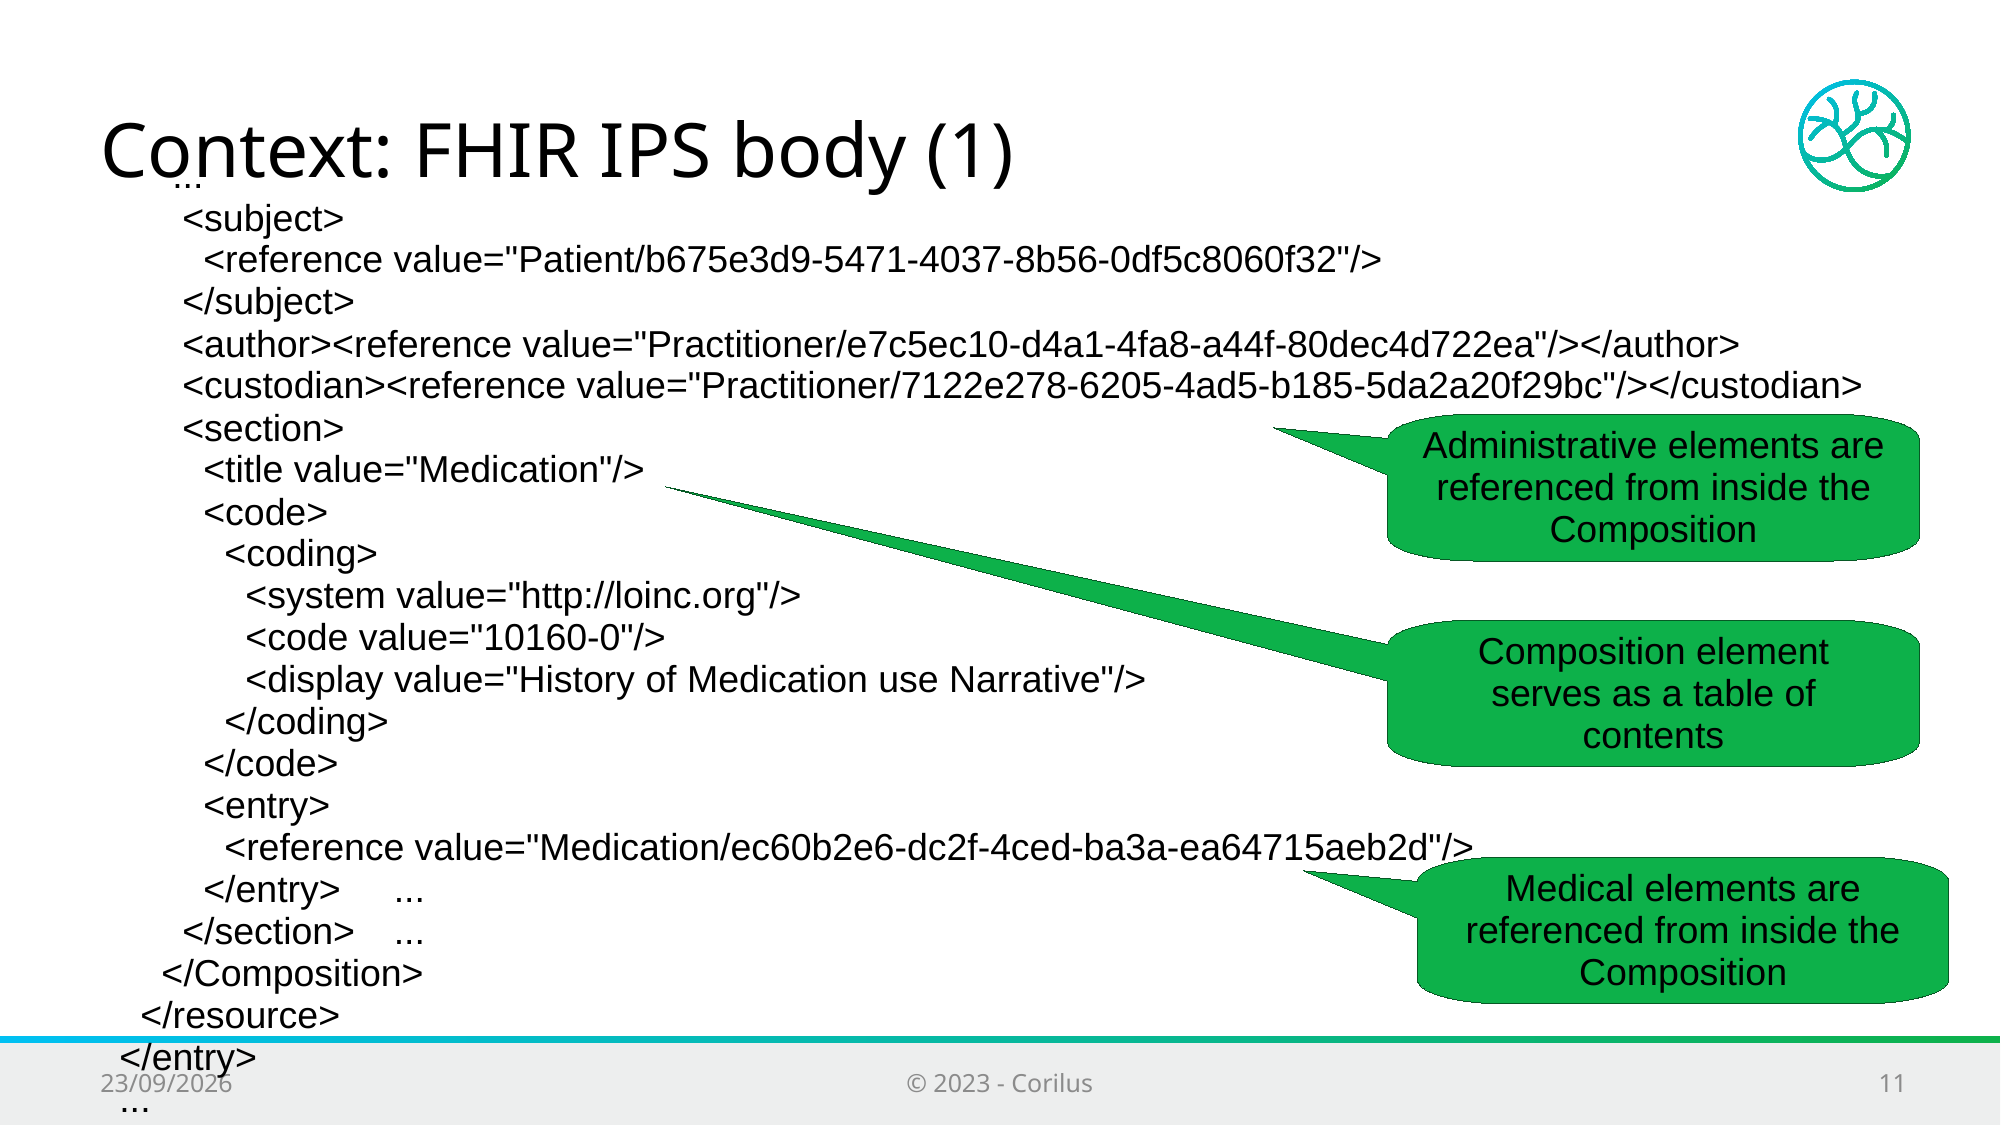

# Context: FHIR IPS body (1)
	...
 <subject>
 <reference value="Patient/b675e3d9-5471-4037-8b56-0df5c8060f32"/>
 </subject>
 <author><reference value="Practitioner/e7c5ec10-d4a1-4fa8-a44f-80dec4d722ea"/></author>
 <custodian><reference value="Practitioner/7122e278-6205-4ad5-b185-5da2a20f29bc"/></custodian>
 <section>
 <title value="Medication"/>
 <code>
 <coding>
 <system value="http://loinc.org"/>
 <code value="10160-0"/>
 <display value="History of Medication use Narrative"/>
 </coding>
 </code>
 <entry>
 <reference value="Medication/ec60b2e6-dc2f-4ced-ba3a-ea64715aeb2d"/>
 </entry>	...
 </section>	...
 </Composition>
 </resource>
 </entry>
 ...
Administrative elements are referenced from inside the Composition
Composition element serves as a table of contents
Medical elements are referenced from inside the Composition
© 2023 - Corilus
11